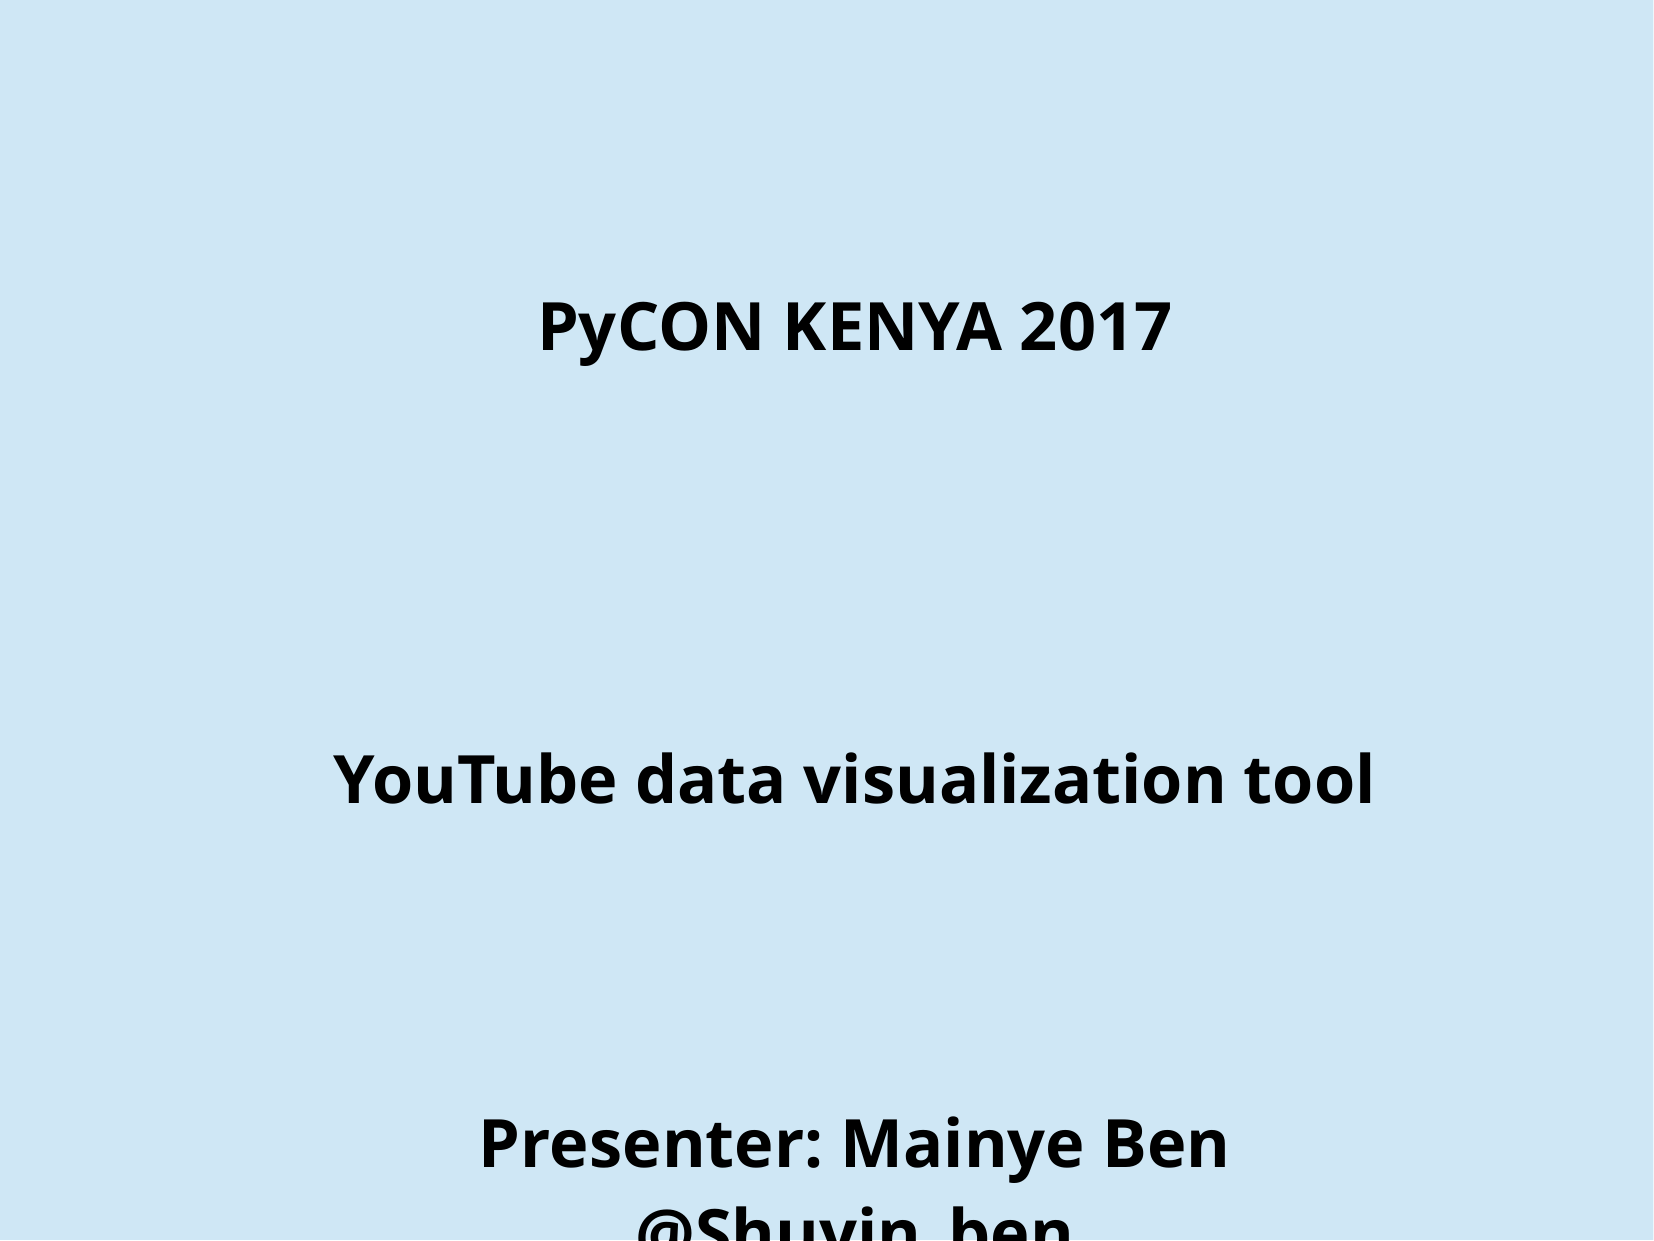

PyCON KENYA 2017
YouTube data visualization tool
Presenter: Mainye Ben
@Shuyin_ben